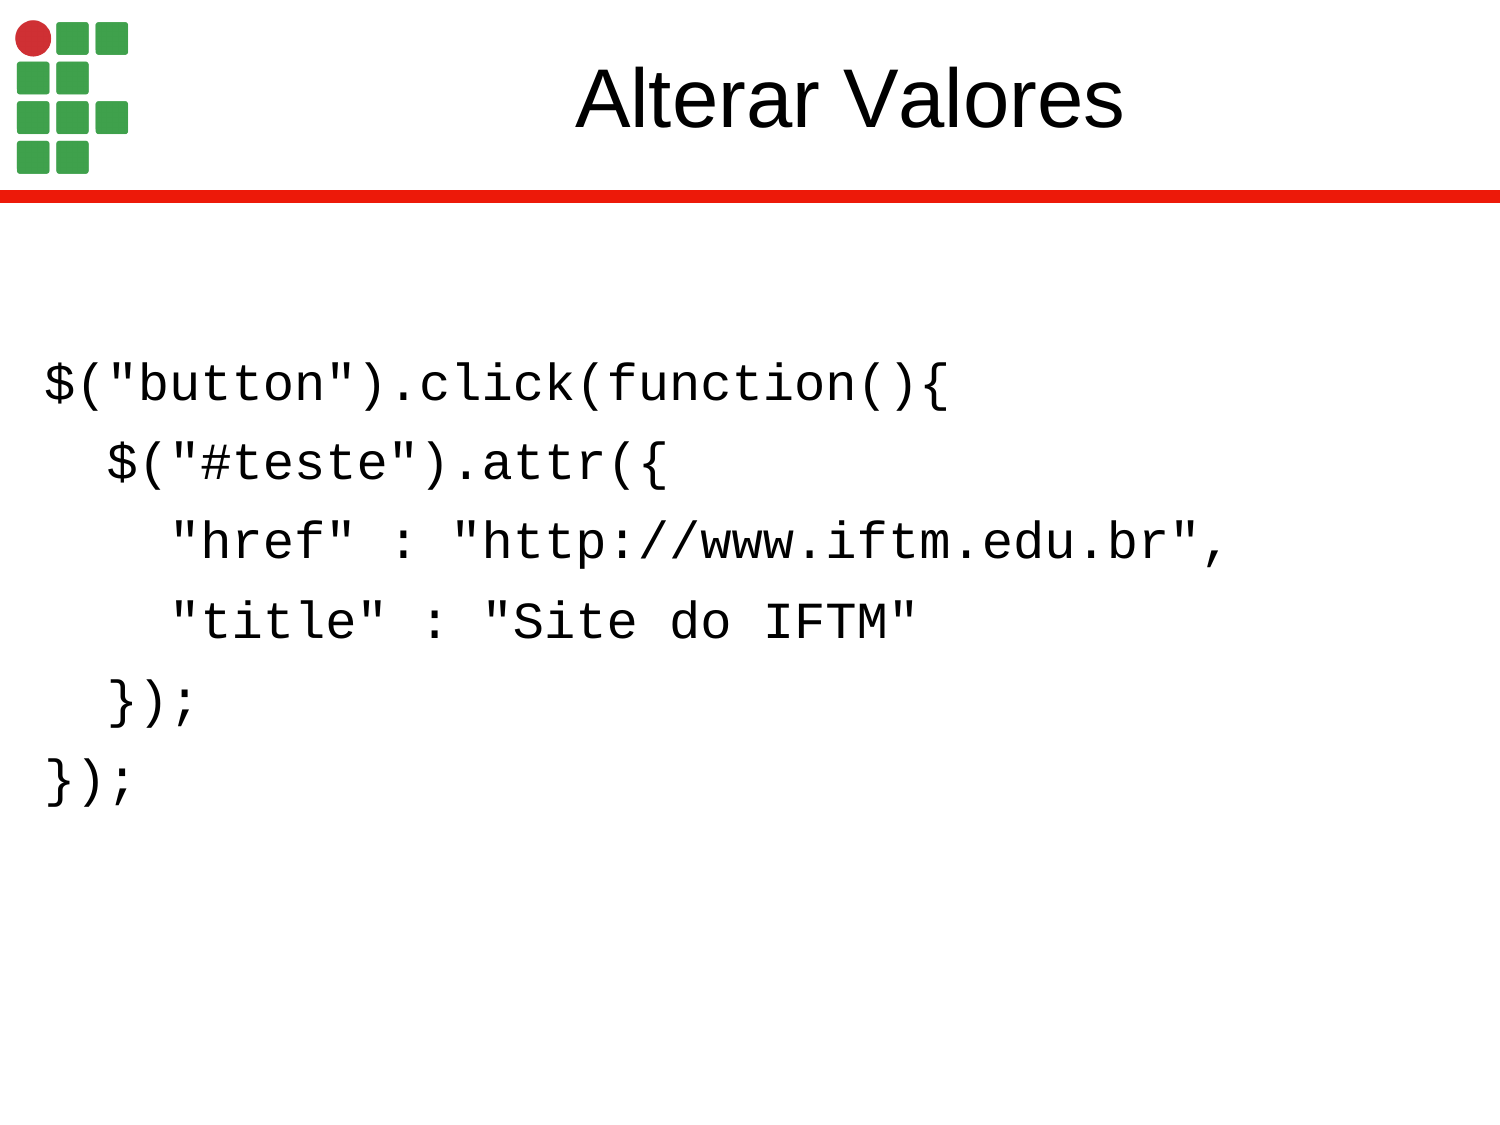

# Alterar Valores
$("button").click(function(){
 $("#teste").attr({
 "href" : "http://www.iftm.edu.br",
 "title" : "Site do IFTM"
 });
});